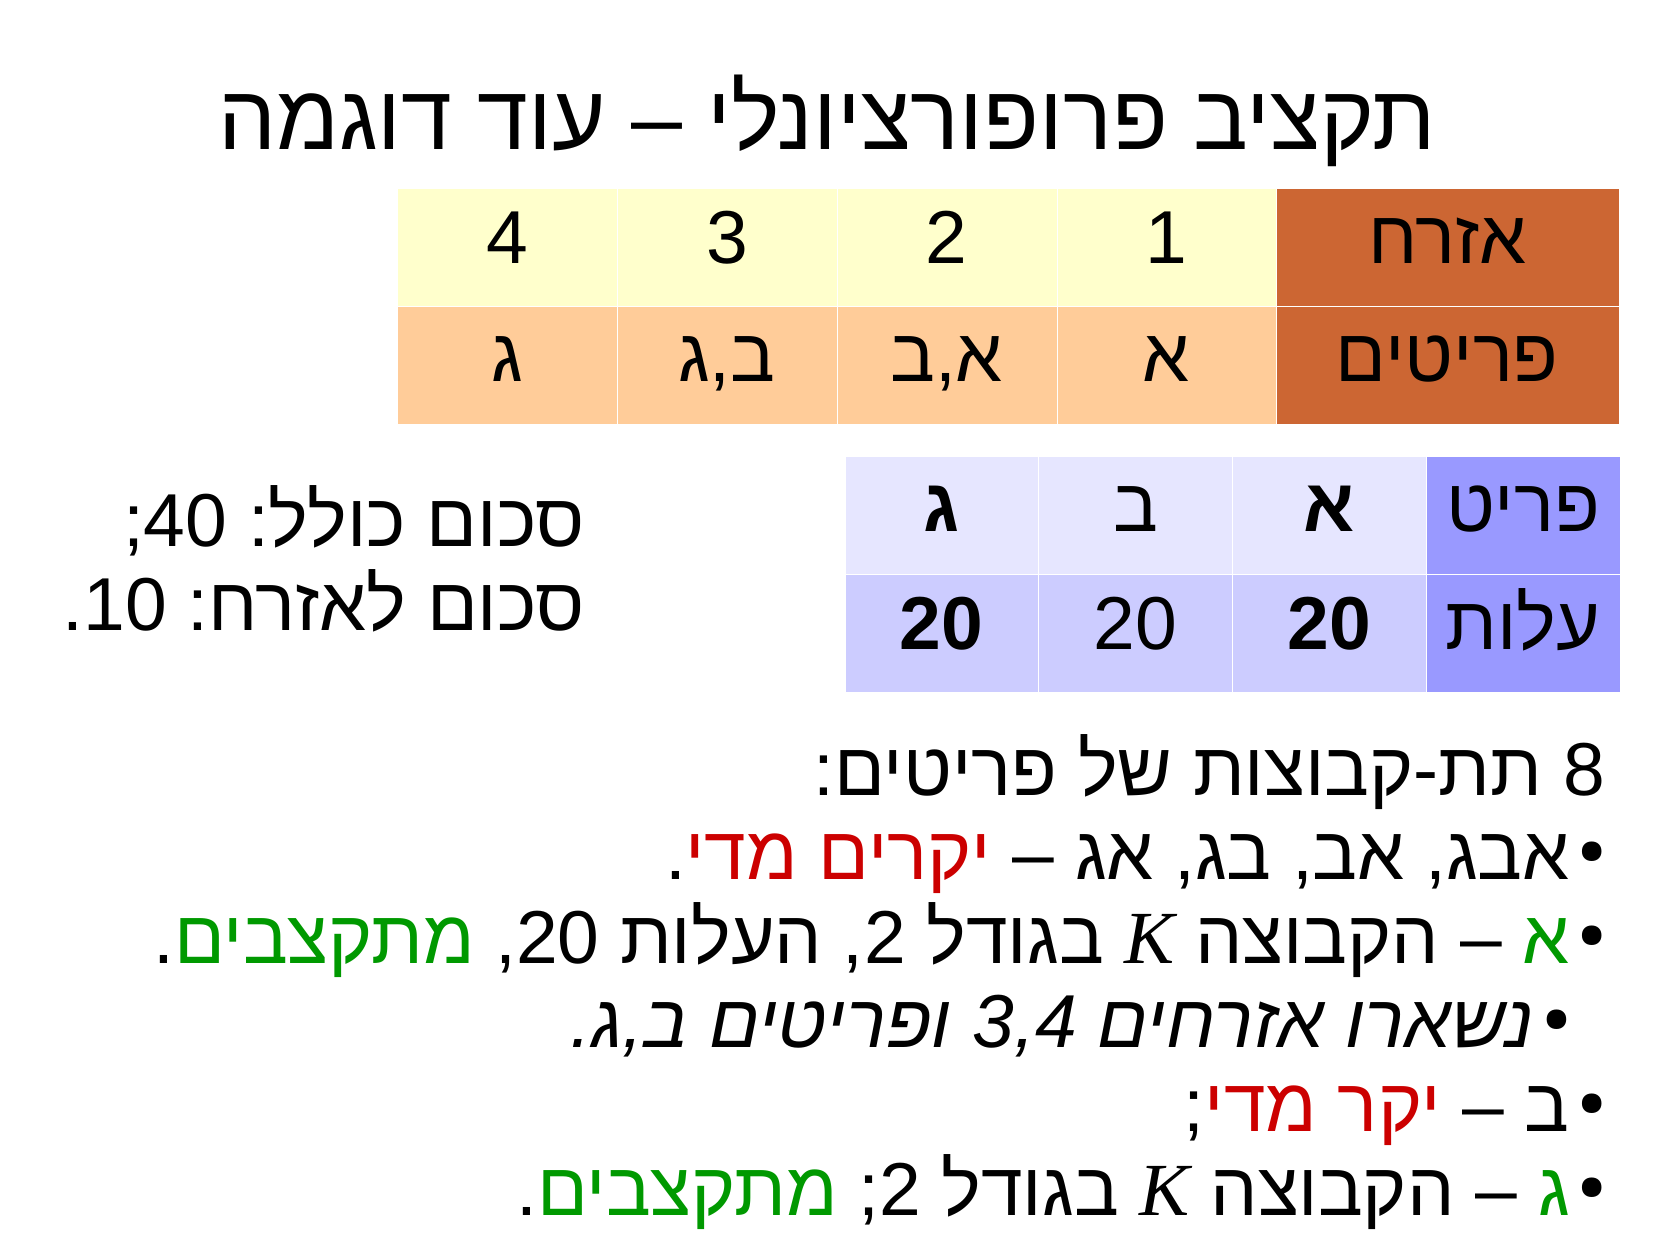

# תקציב פרופורציונלי – עוד דוגמה
| 4 | 3 | 2 | 1 | אזרח |
| --- | --- | --- | --- | --- |
| ג | ב,ג | א,ב | א | פריטים |
| ג | ב | א | פריט |
| --- | --- | --- | --- |
| 20 | 20 | 20 | עלות |
סכום כולל: 40;
סכום לאזרח: 10.
8 תת-קבוצות של פריטים:
אבג, אב, בג, אג – יקרים מדי.
א – הקבוצה K בגודל 2, העלות 20, מתקצבים.
נשארו אזרחים 3,4 ופריטים ב,ג.
ב – יקר מדי;
ג – הקבוצה K בגודל 2; מתקצבים.